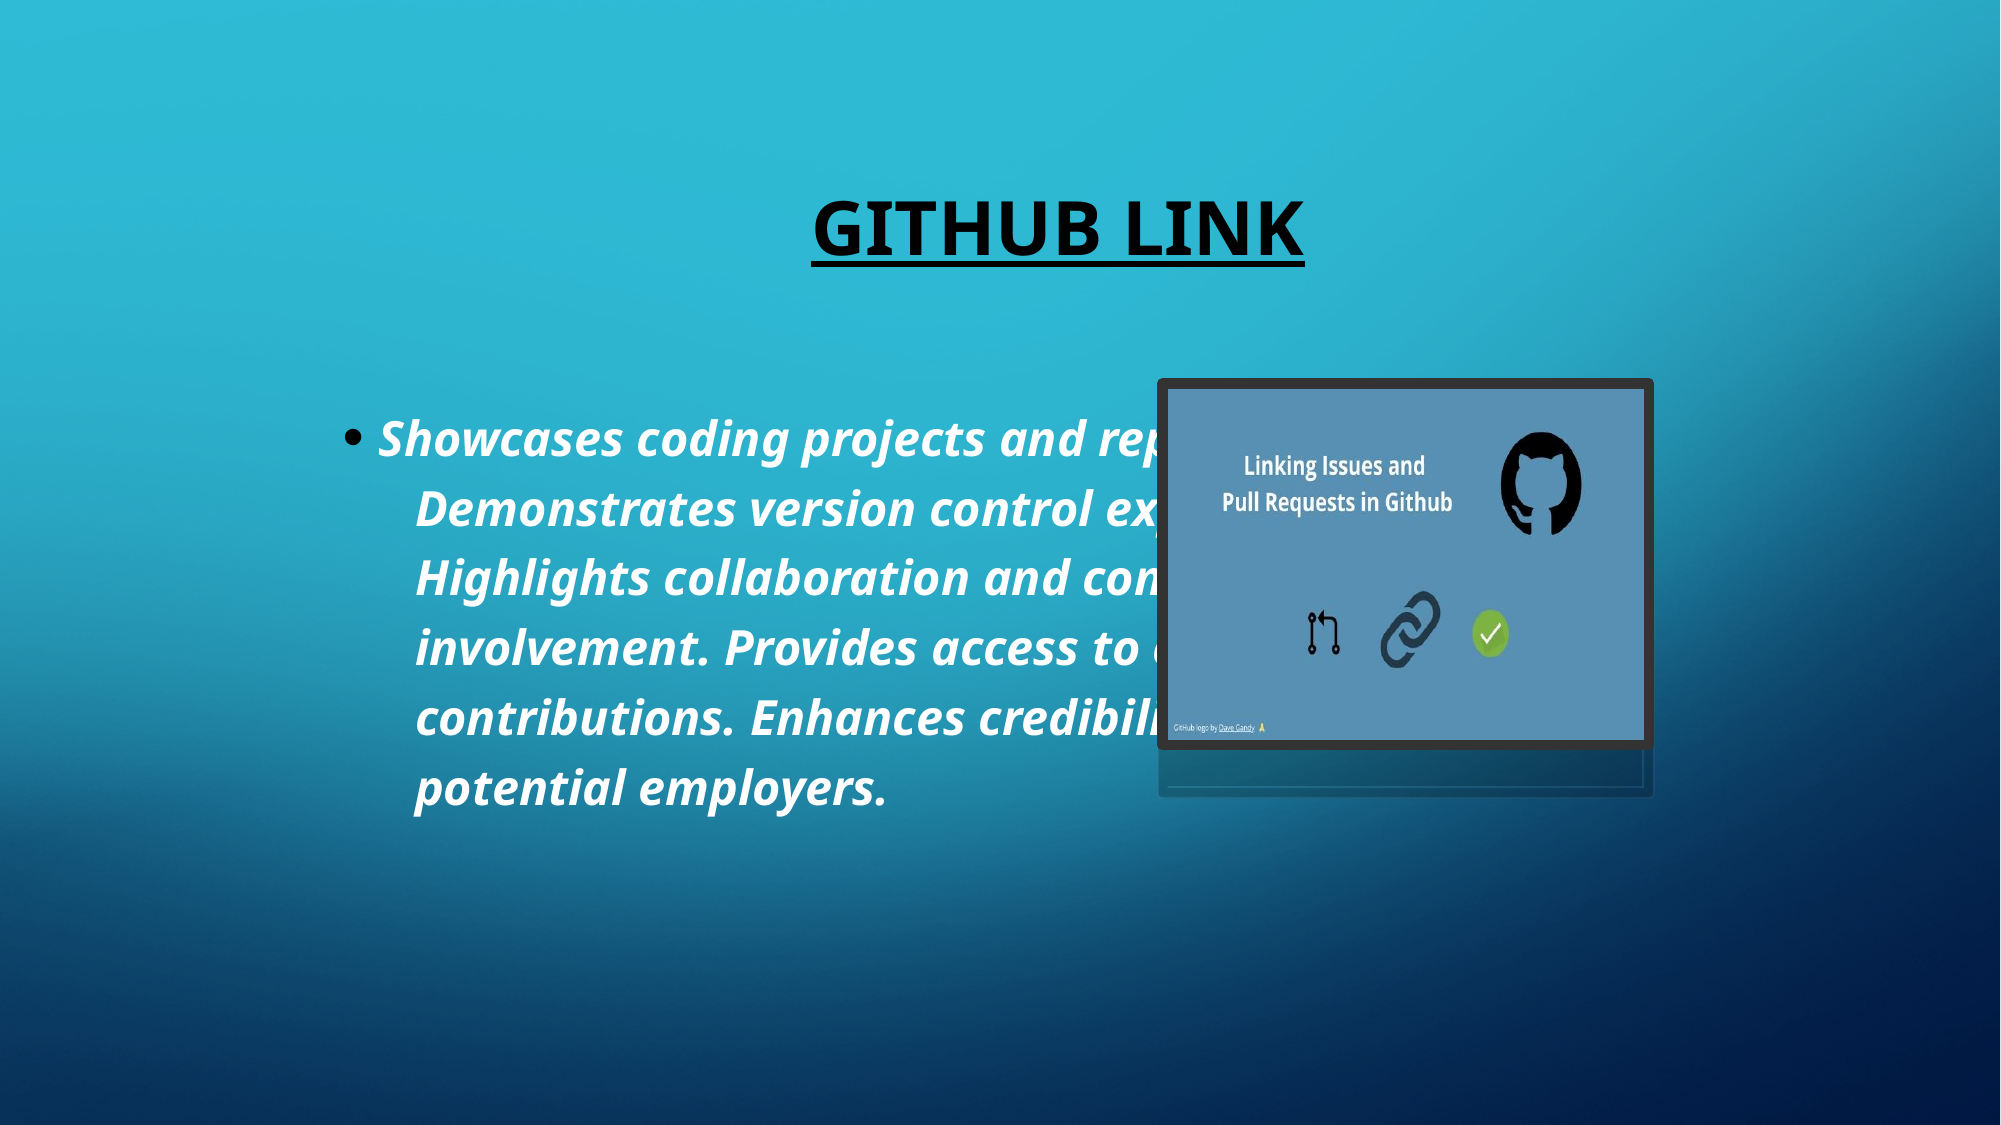

# GitHub link
Showcases coding projects and repositories. Demonstrates version control expertise. Highlights collaboration and community involvement. Provides access to open-source contributions. Enhances credibility with potential employers.